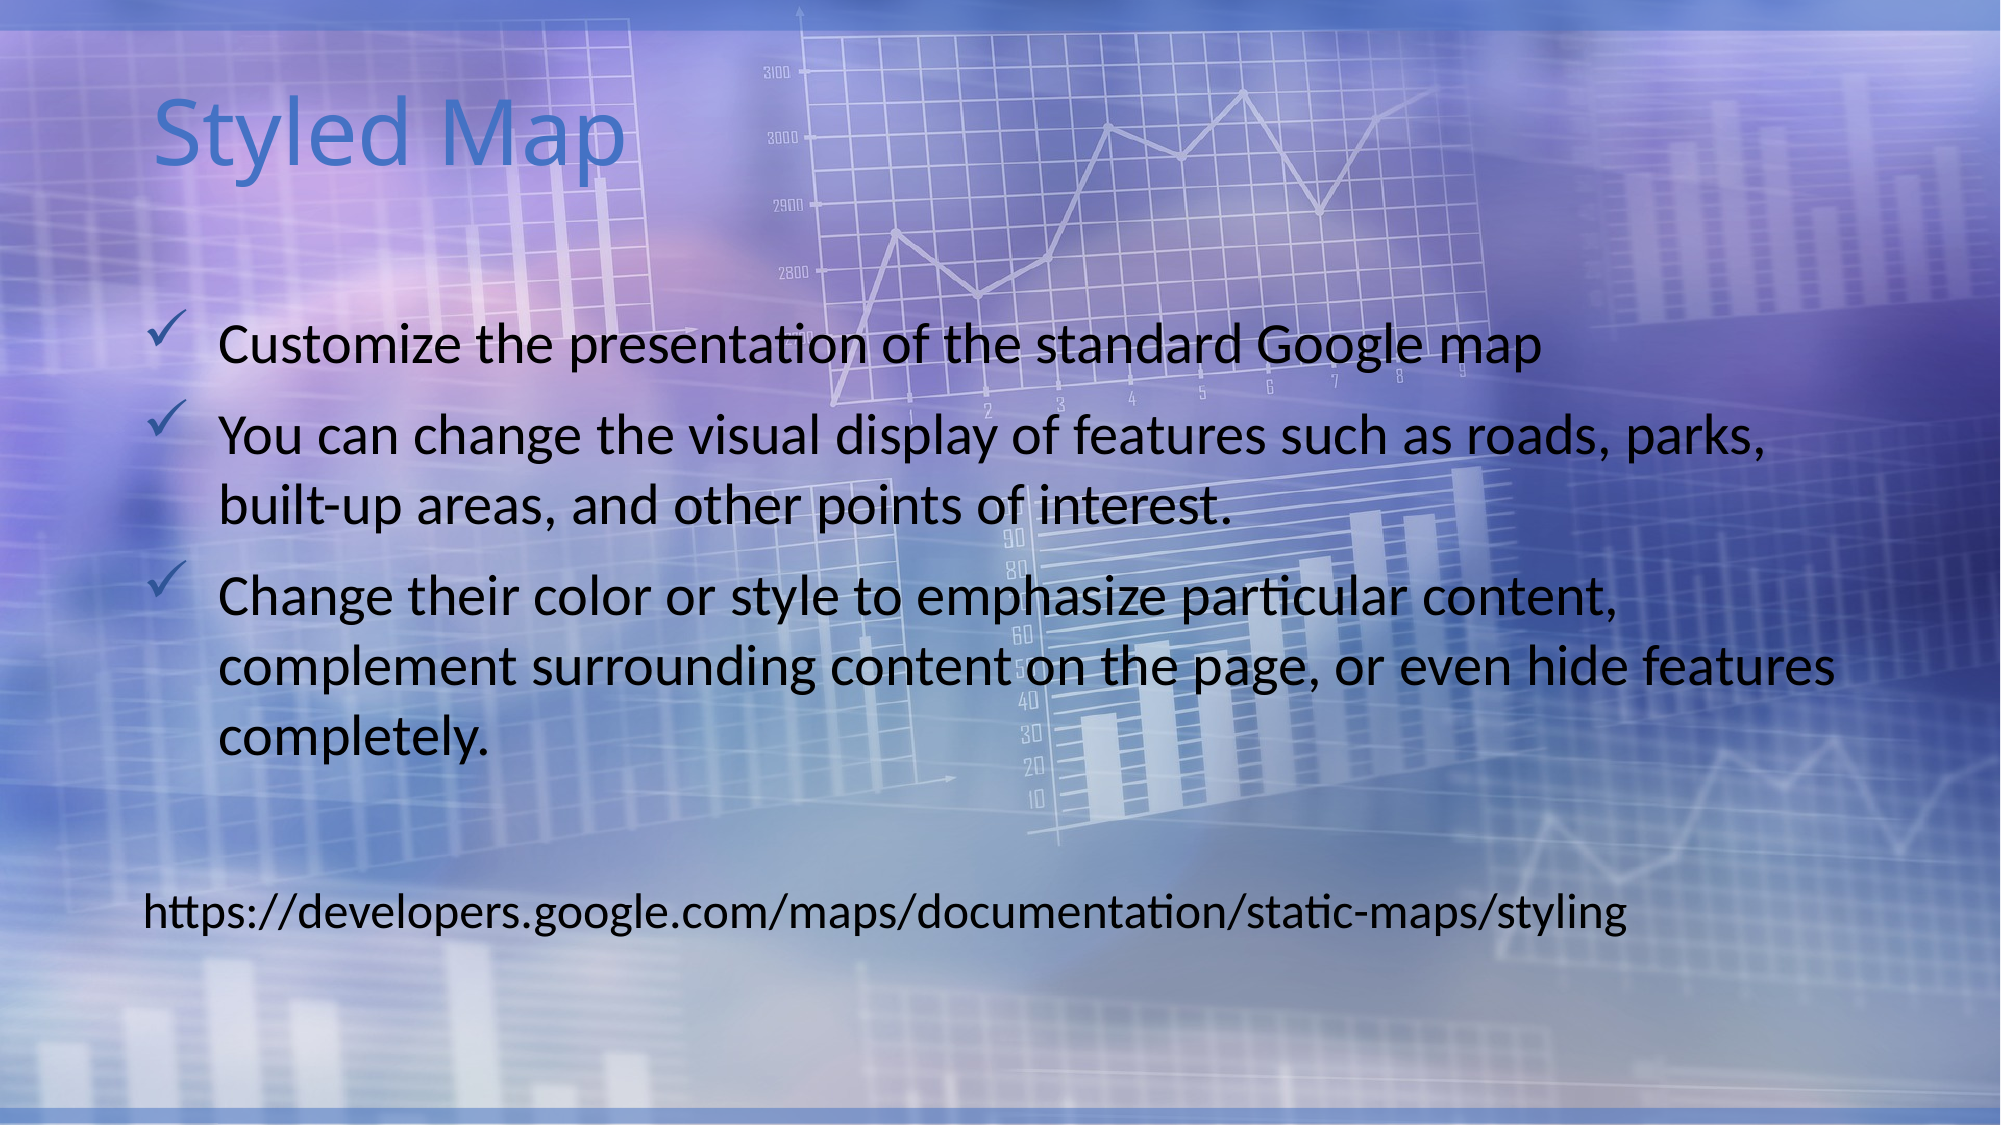

# Styled Map
Customize the presentation of the standard Google map
You can change the visual display of features such as roads, parks, built-up areas, and other points of interest.
Change their color or style to emphasize particular content, complement surrounding content on the page, or even hide features completely.
https://developers.google.com/maps/documentation/static-maps/styling